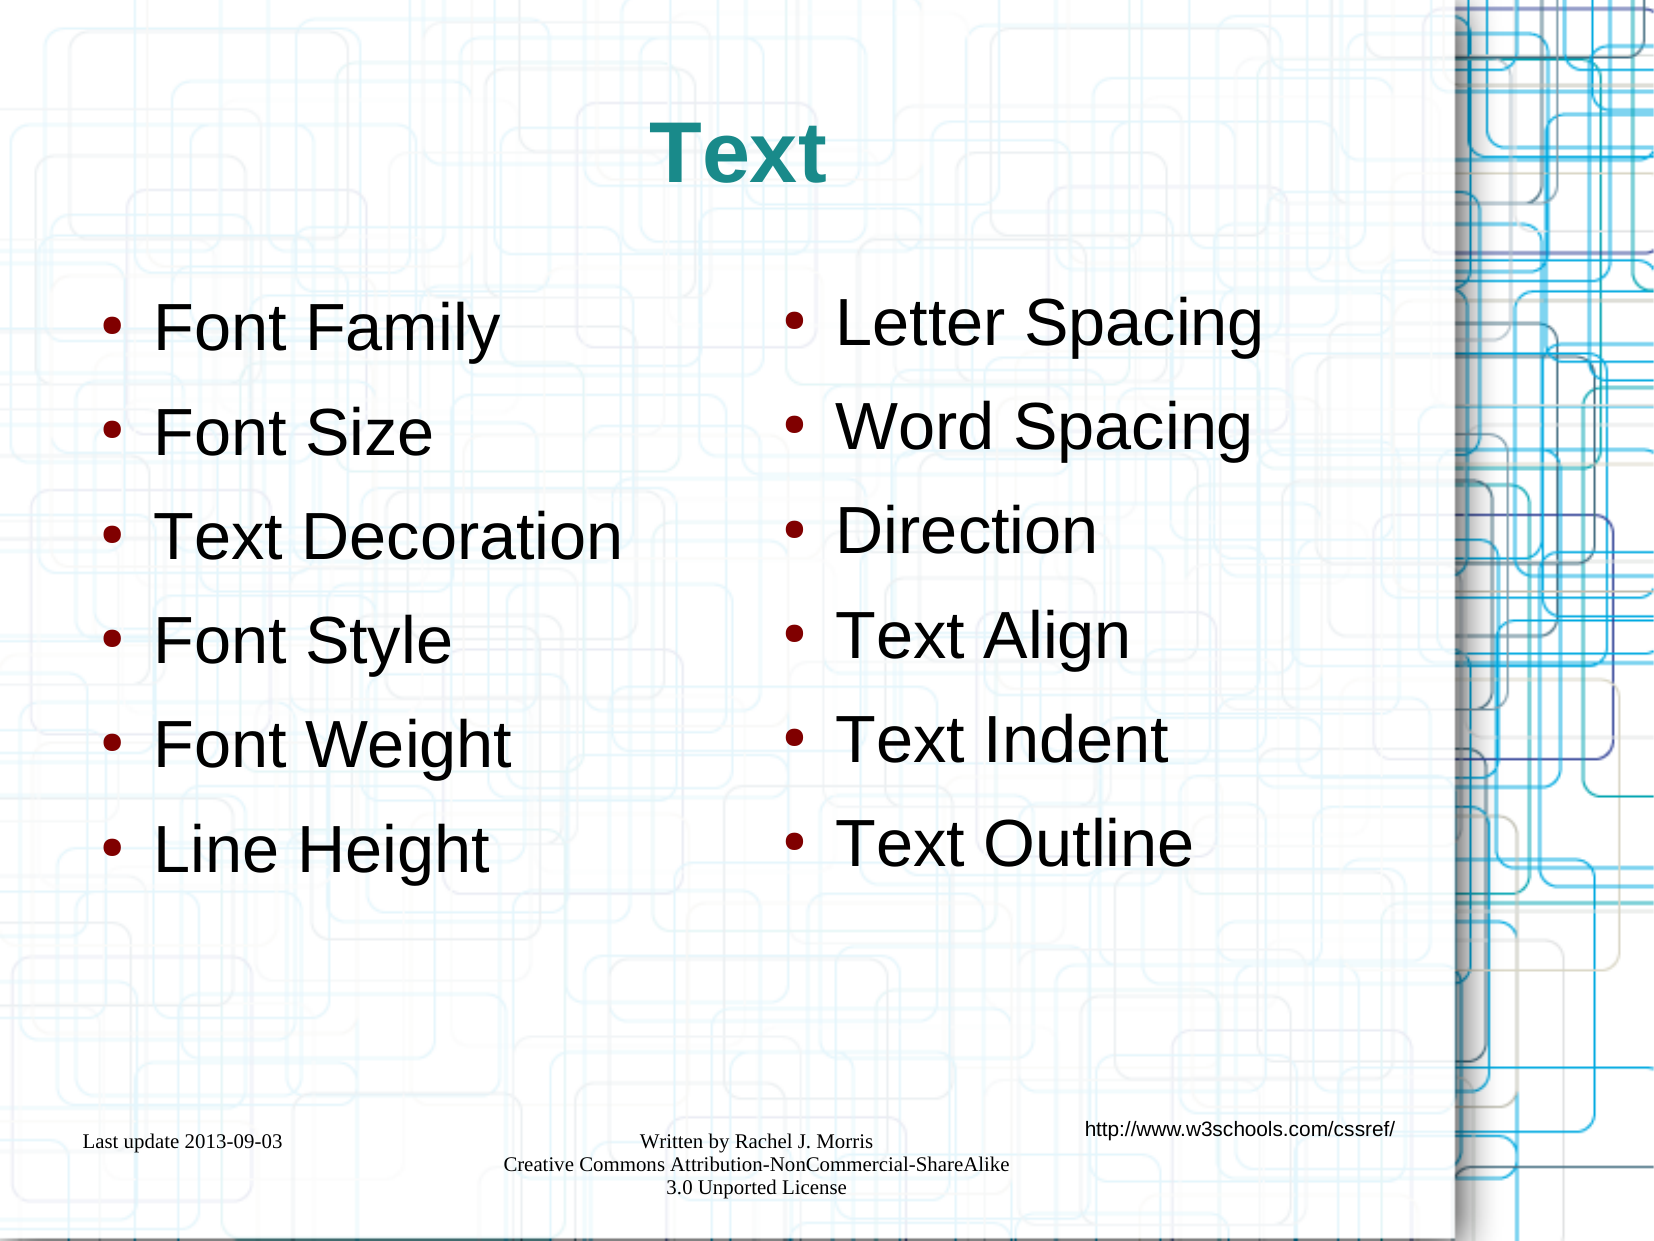

# Text
Letter Spacing
Word Spacing
Direction
Text Align
Text Indent
Text Outline
Font Family
Font Size
Text Decoration
Font Style
Font Weight
Line Height
http://www.w3schools.com/cssref/